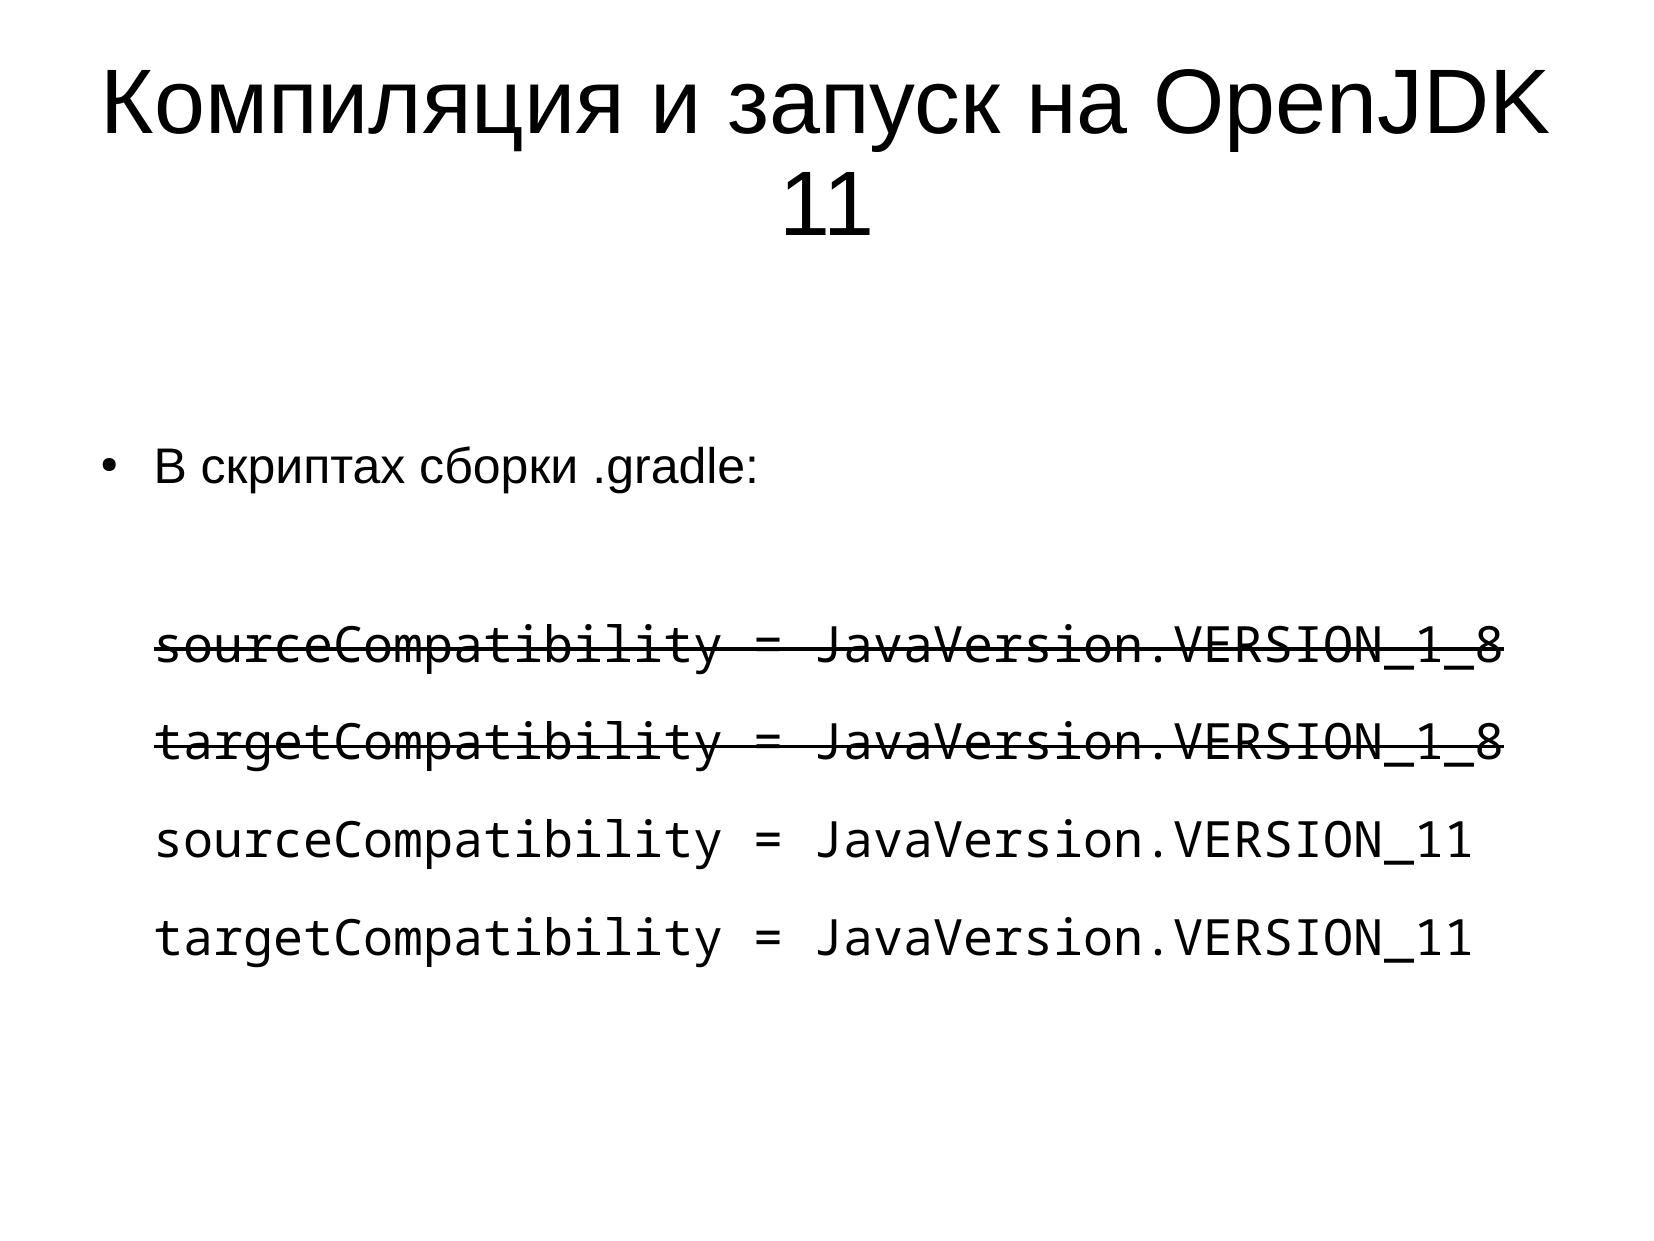

# Компиляция и запуск на OpenJDK 11
В скриптах сборки .gradle:
sourceCompatibility = JavaVersion.VERSION_1_8
targetCompatibility = JavaVersion.VERSION_1_8
sourceCompatibility = JavaVersion.VERSION_11
targetCompatibility = JavaVersion.VERSION_11